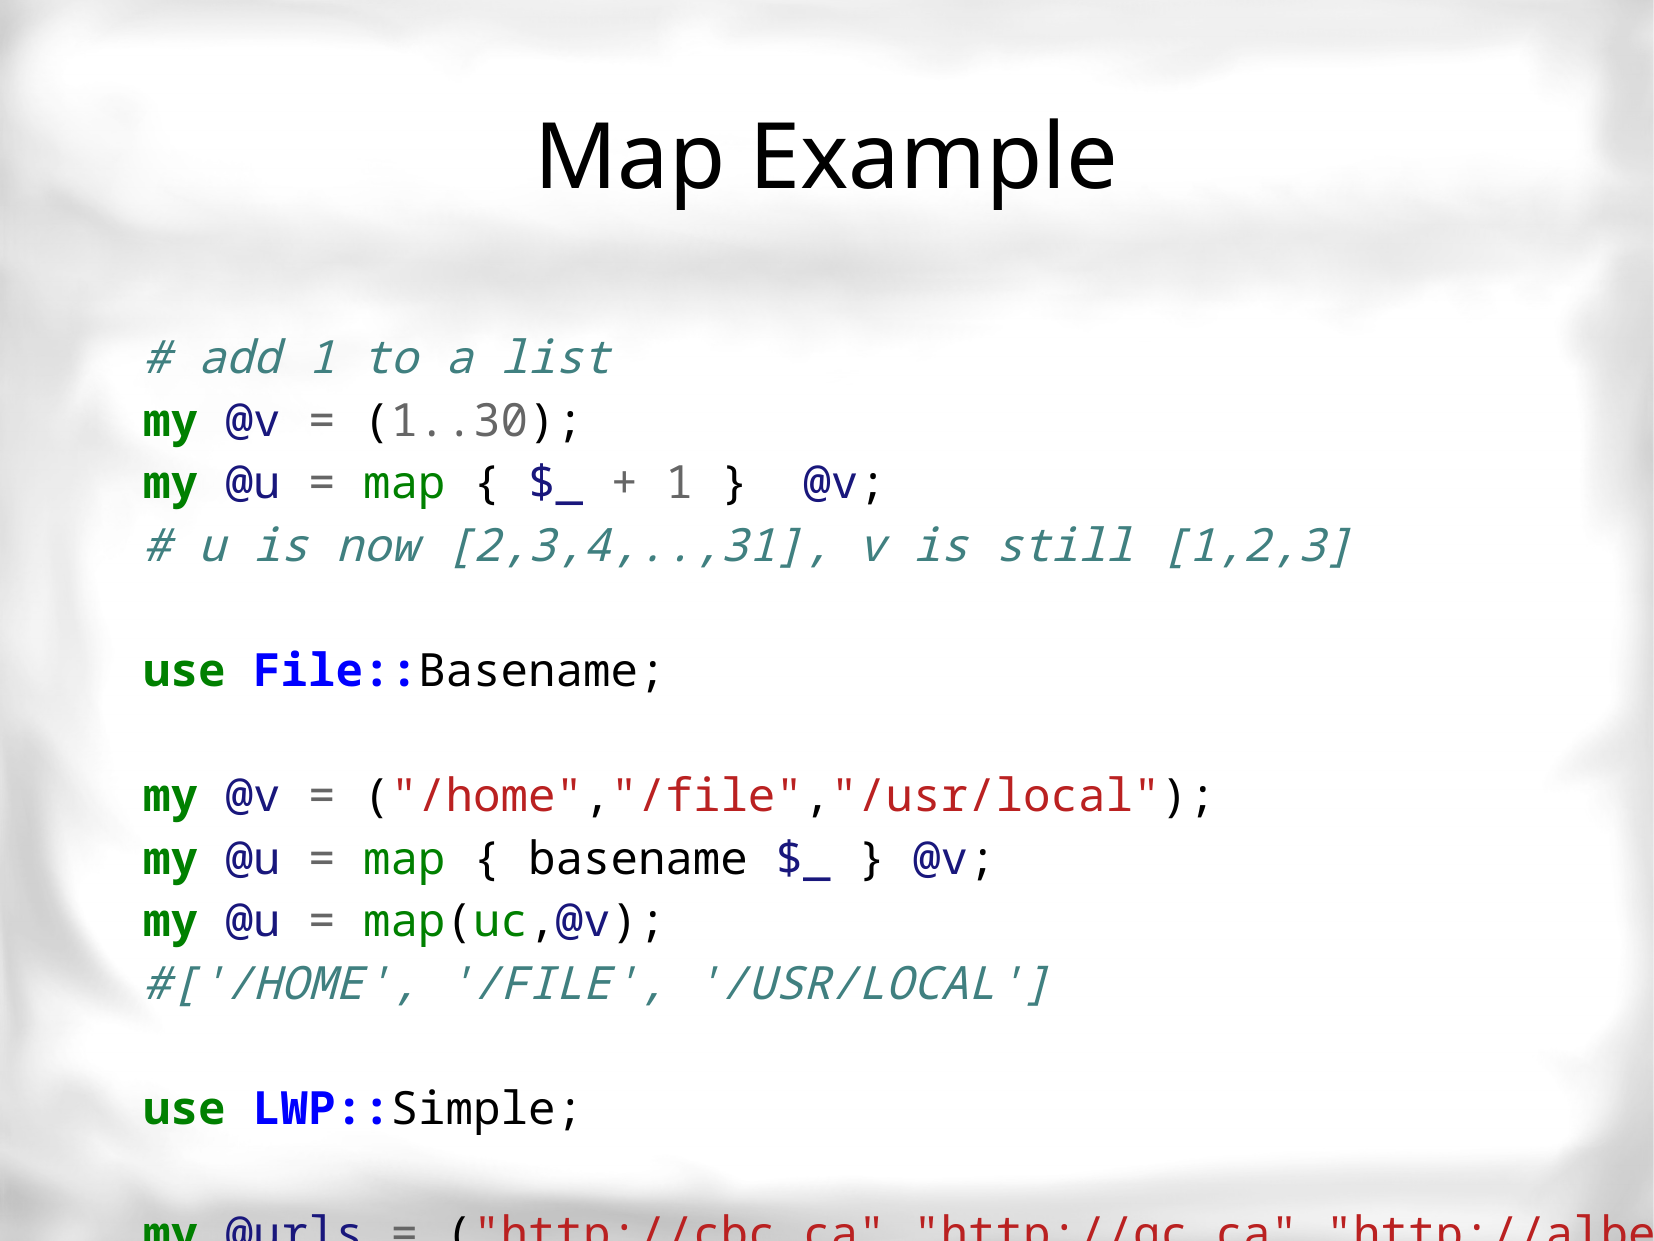

# Map Example
# add 1 to a list
my @v = (1..30);
my @u = map { $_ + 1 } @v;
# u is now [2,3,4,..,31], v is still [1,2,3]
use File::Basename;
my @v = ("/home","/file","/usr/local");
my @u = map { basename $_ } @v;
my @u = map(uc,@v);
#['/HOME', '/FILE', '/USR/LOCAL']
use LWP::Simple;
my @urls = ("http://cbc.ca","http://gc.ca","http://alberta.ca");
my @pages = map { get $_ } @urls;